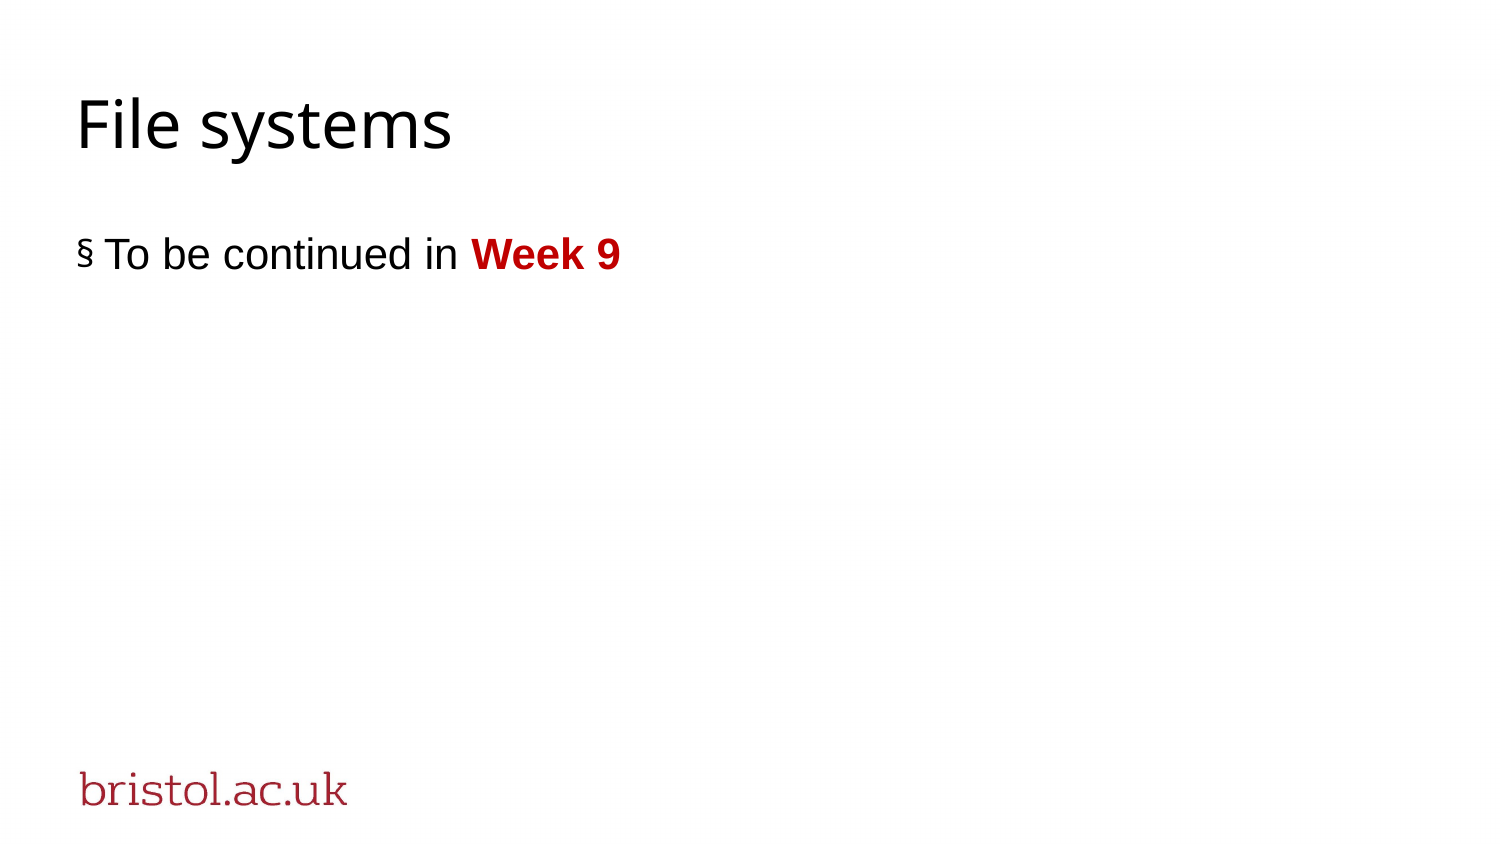

# File systems
To be continued in Week 9